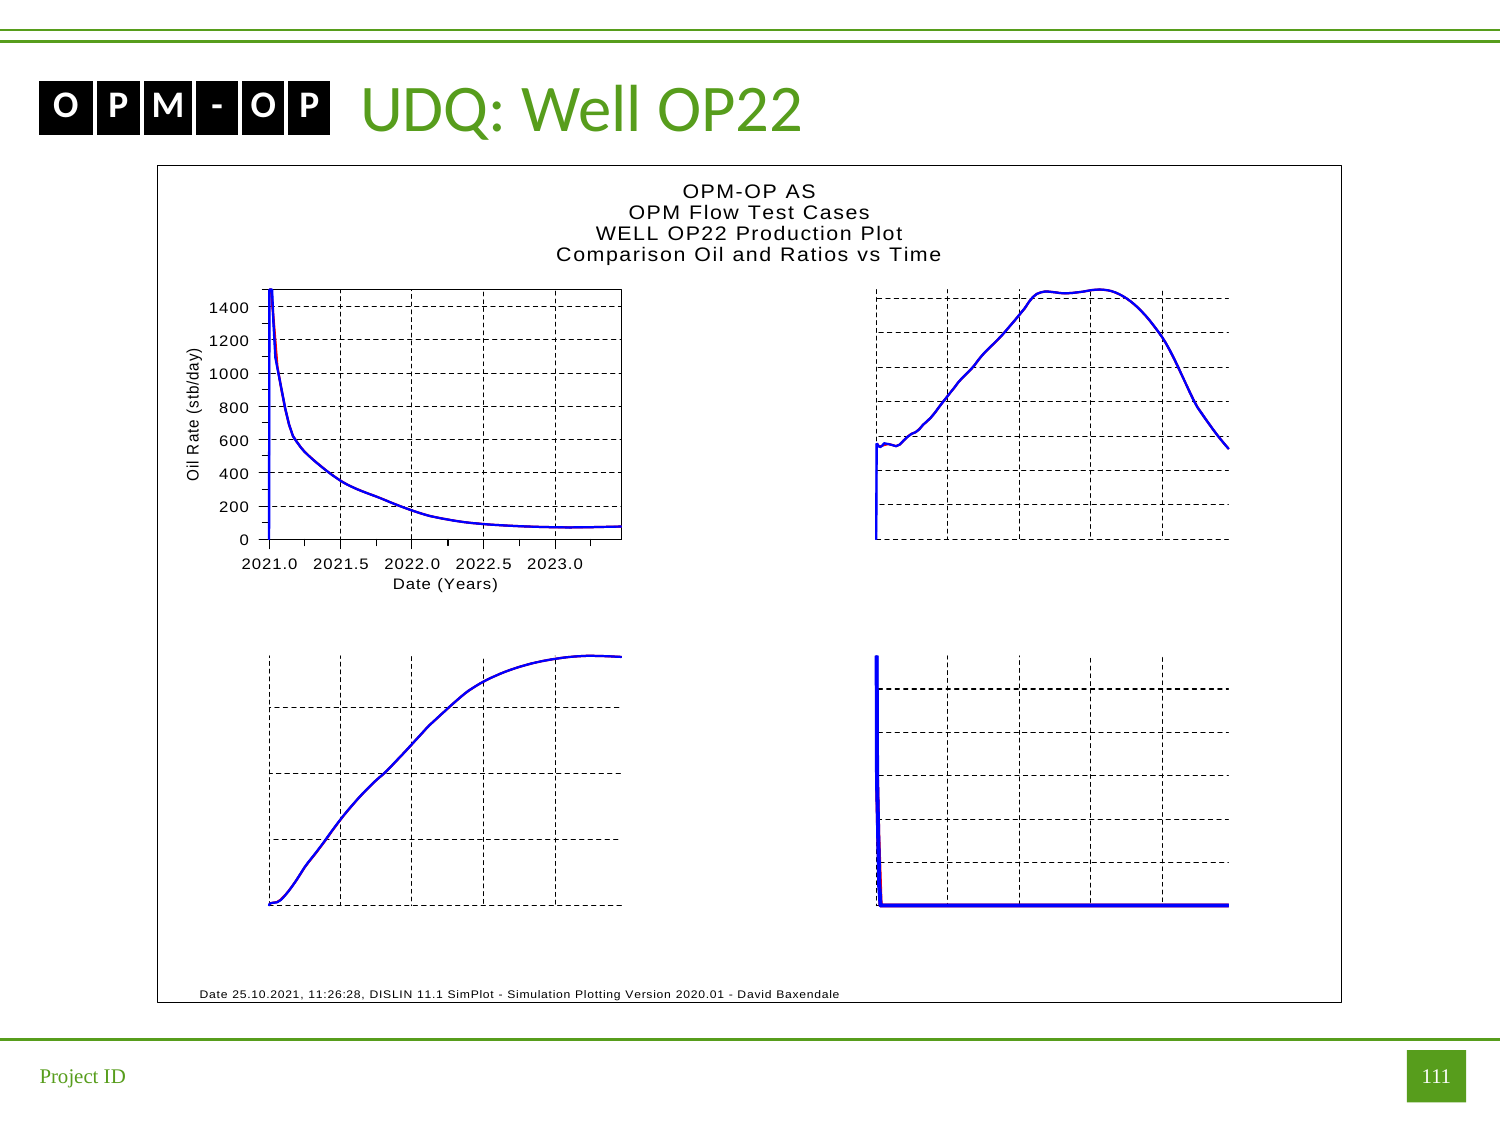

# UDQ: well OP22
Project ID
111